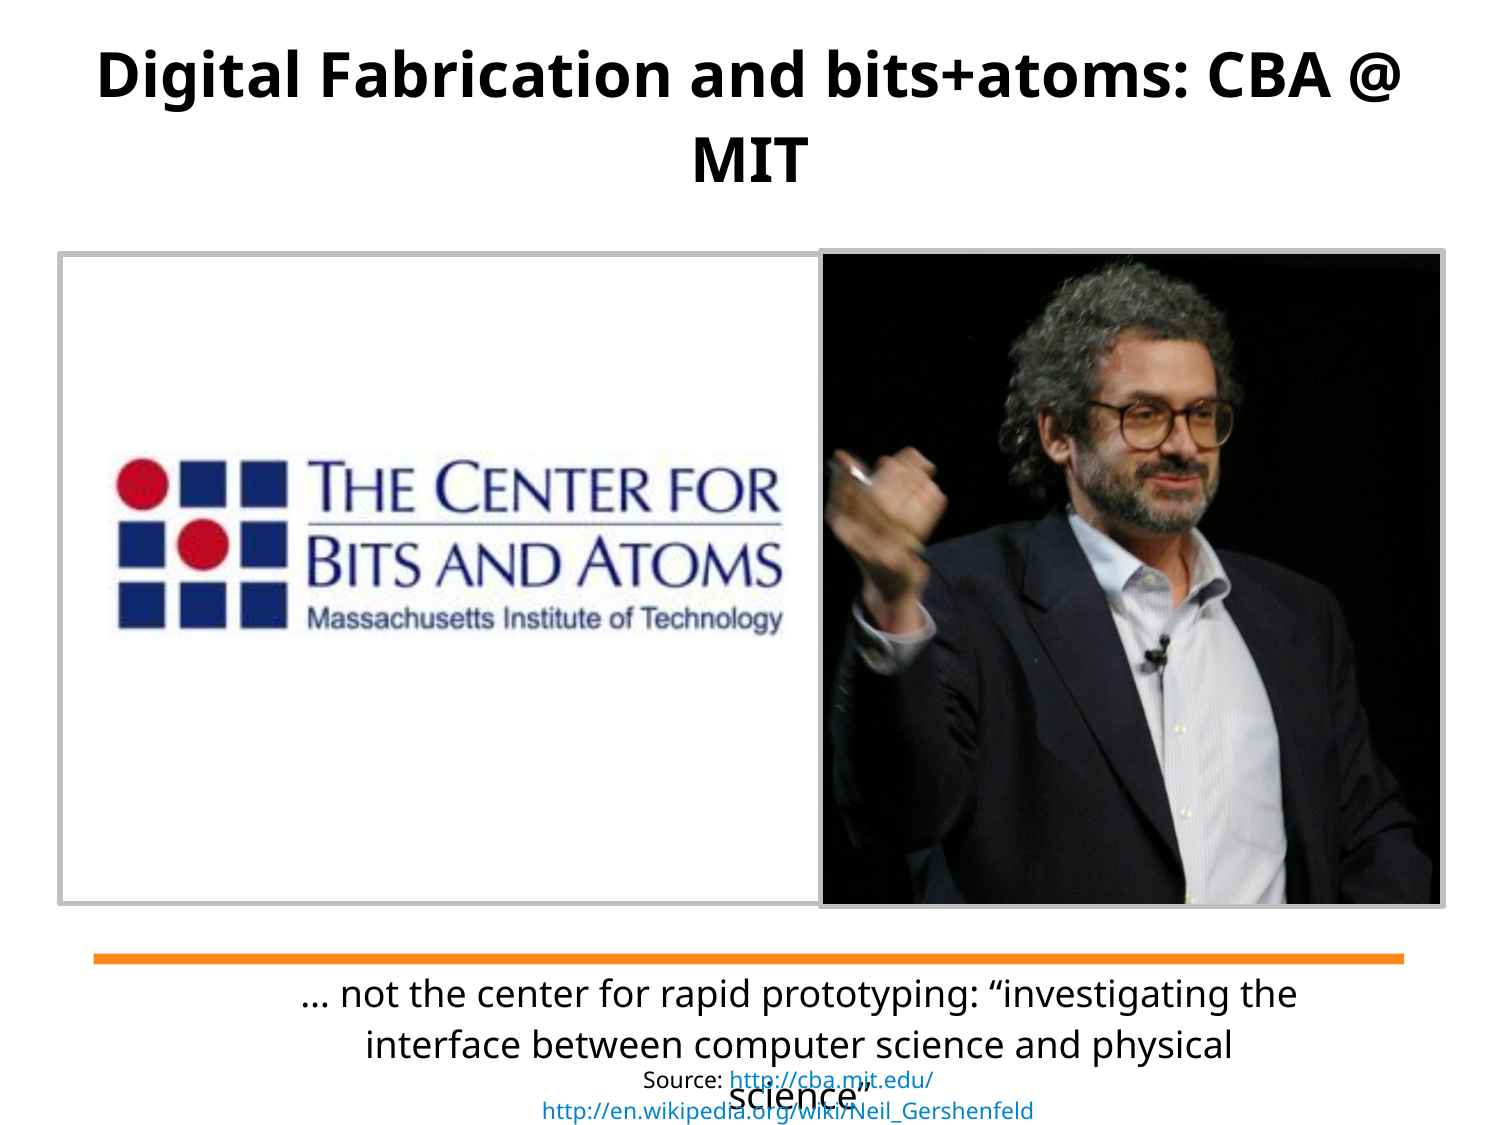

# Digital Fabrication and bits+atoms: CBA @ MIT
… not the center for rapid prototyping: “investigating the interface between computer science and physical science”
Source: http://cba.mit.edu/
http://en.wikipedia.org/wiki/Neil_Gershenfeld